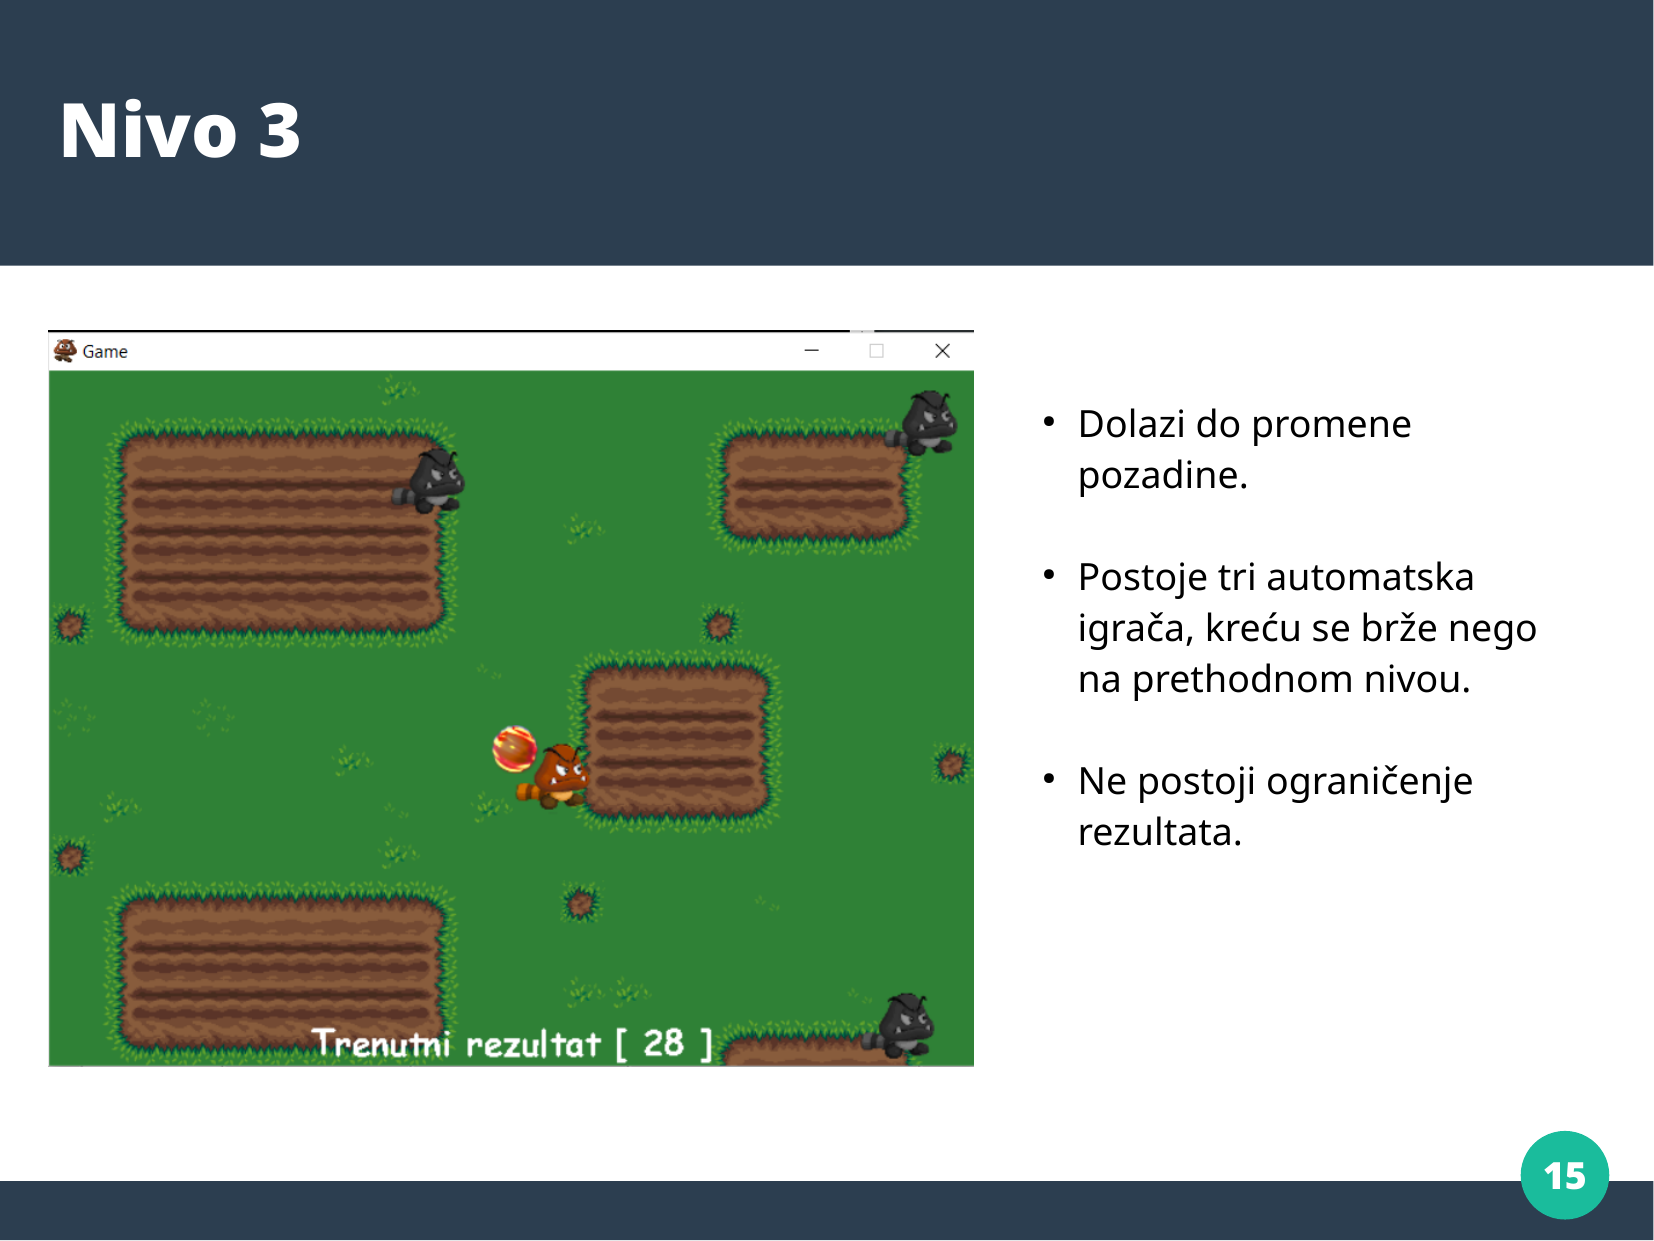

# Nivo 3
Dolazi do promene pozadine.
Postoje tri automatska igrača, kreću se brže nego na prethodnom nivou.
Ne postoji ograničenje rezultata.
15